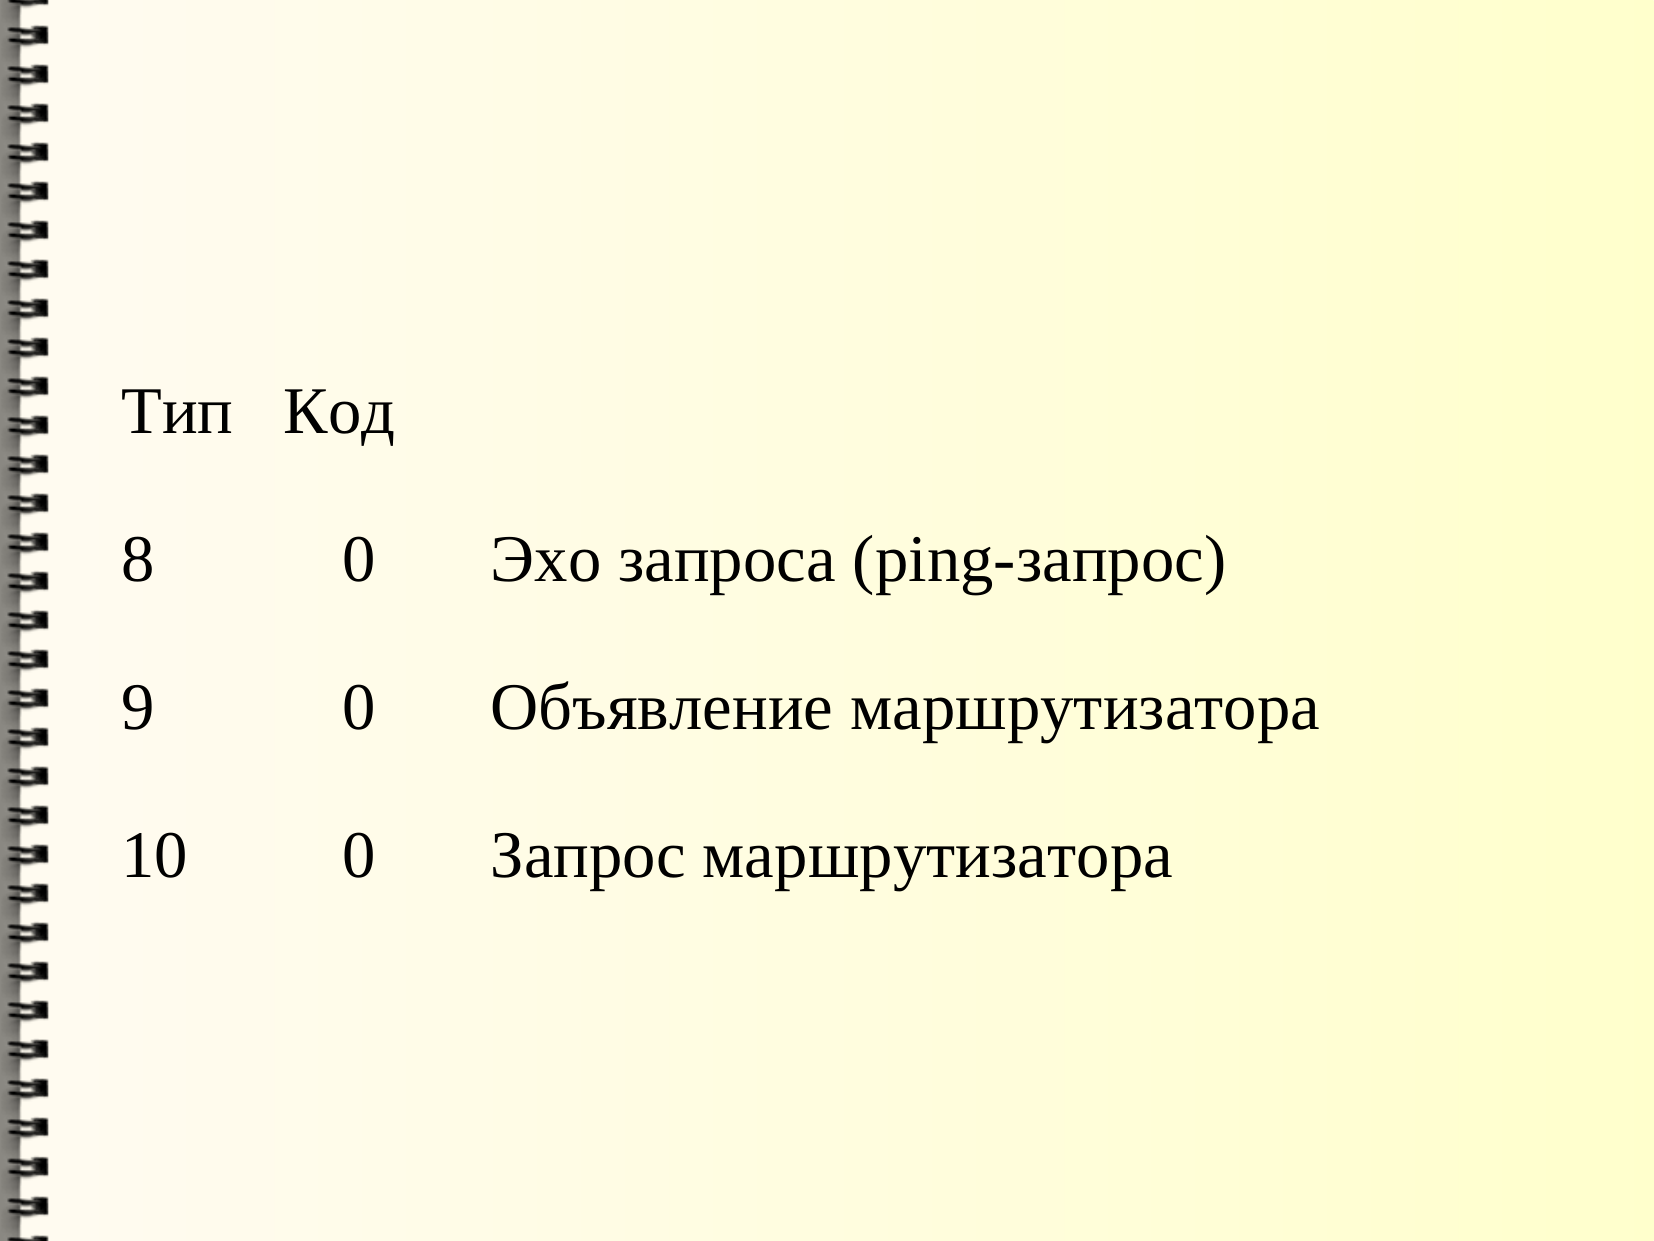

# Тип Код
8			0		Эхо запроса (ping-запрос)
9			0		Объявление маршрутизатора
10			0		Запрос маршрутизатора